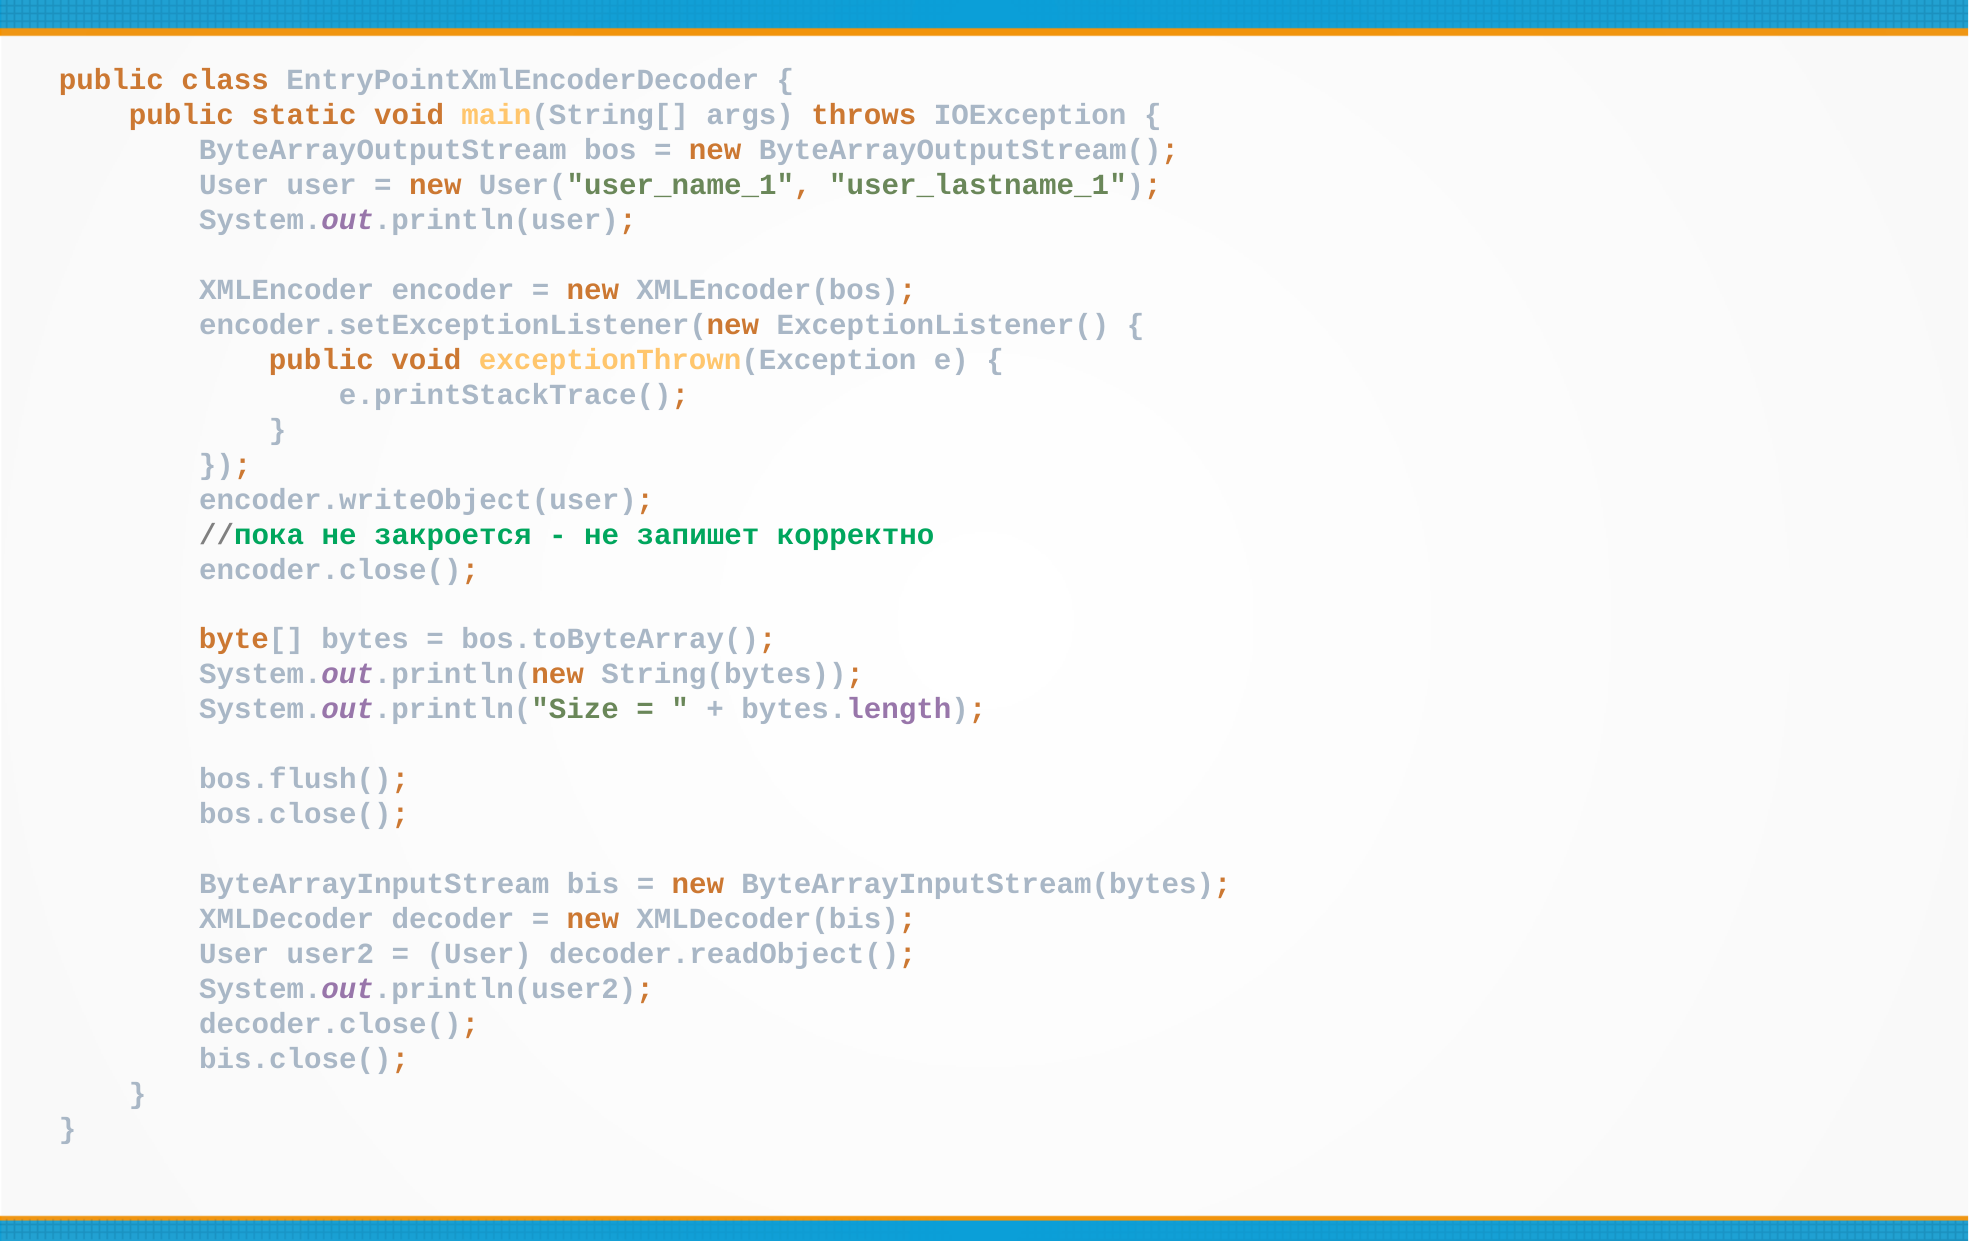

# public class EntryPointXmlEncoderDecoder { public static void main(String[] args) throws IOException { ByteArrayOutputStream bos = new ByteArrayOutputStream(); User user = new User("user_name_1", "user_lastname_1"); System.out.println(user); XMLEncoder encoder = new XMLEncoder(bos); encoder.setExceptionListener(new ExceptionListener() { public void exceptionThrown(Exception e) { e.printStackTrace(); } }); encoder.writeObject(user); //пока не закроется - не запишет корректно encoder.close(); byte[] bytes = bos.toByteArray(); System.out.println(new String(bytes)); System.out.println("Size = " + bytes.length); bos.flush(); bos.close(); ByteArrayInputStream bis = new ByteArrayInputStream(bytes); XMLDecoder decoder = new XMLDecoder(bis); User user2 = (User) decoder.readObject(); System.out.println(user2); decoder.close(); bis.close(); } }